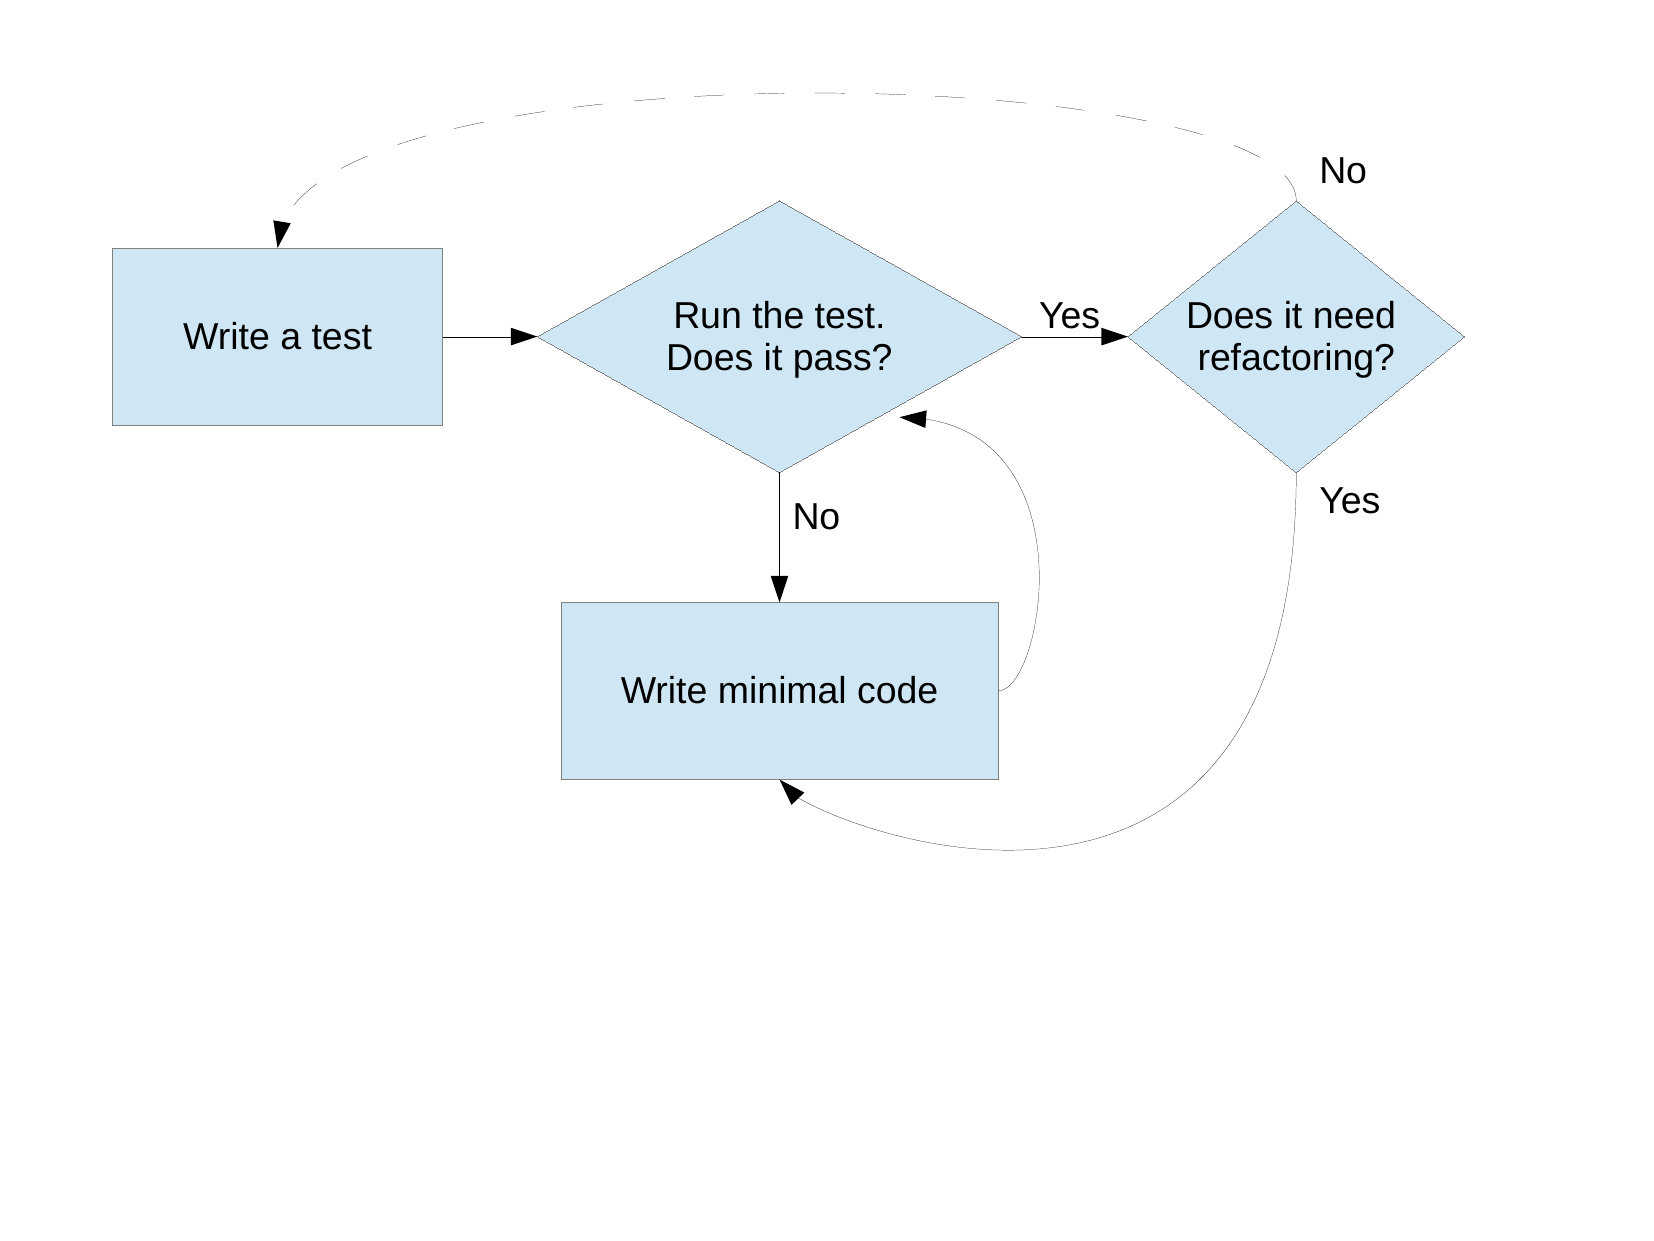

No
Run the test.
Does it pass?
Does it need
refactoring?
Write a test
Yes
Write minimal code